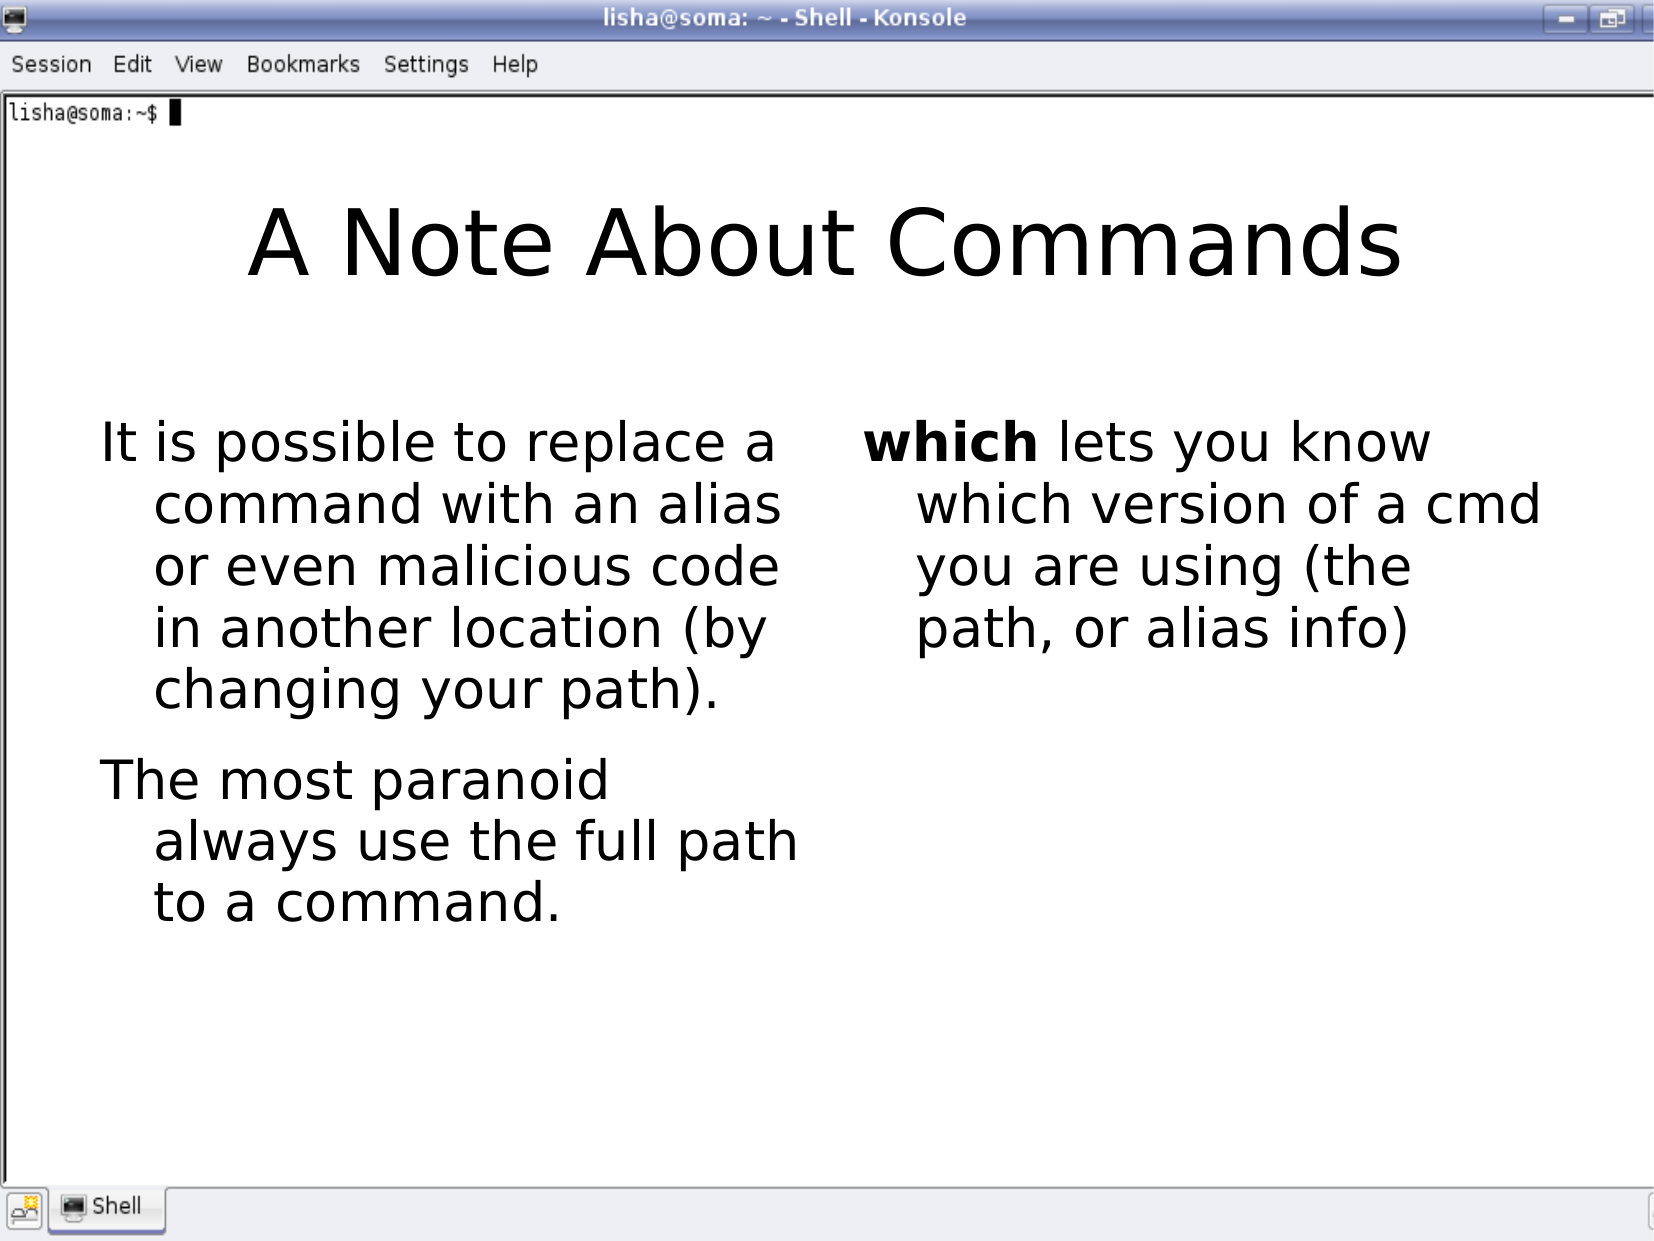

# A Note About Commands
It is possible to replace a command with an alias or even malicious code in another location (by changing your path).
The most paranoid always use the full path to a command.
which lets you know which version of a cmd you are using (the path, or alias info)‏